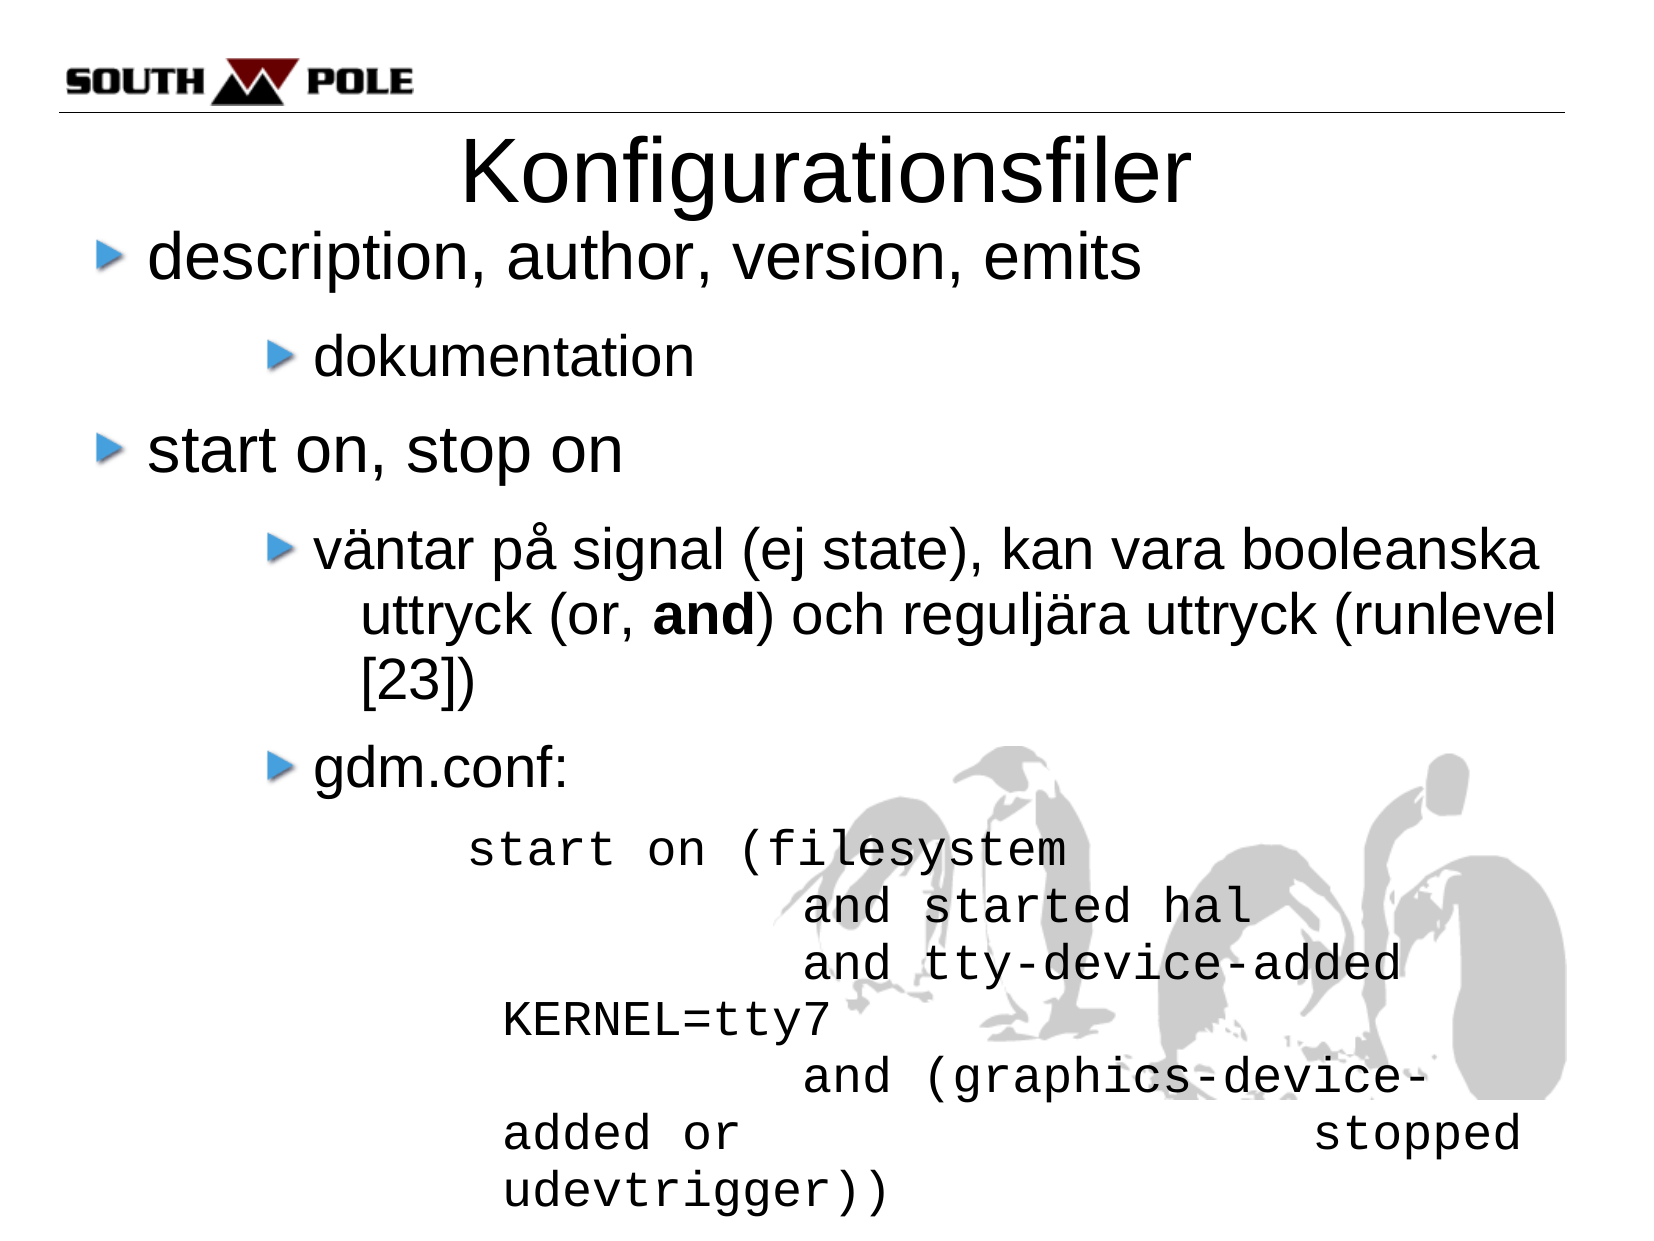

# Konfigurationsfiler
description, author, version, emits
dokumentation
start on, stop on
väntar på signal (ej state), kan vara booleanska uttryck (or, and) och reguljära uttryck (runlevel [23])
gdm.conf:
start on (filesystem
 and started hal
 and tty-device-added KERNEL=tty7
 and (graphics-device-added or stopped udevtrigger))